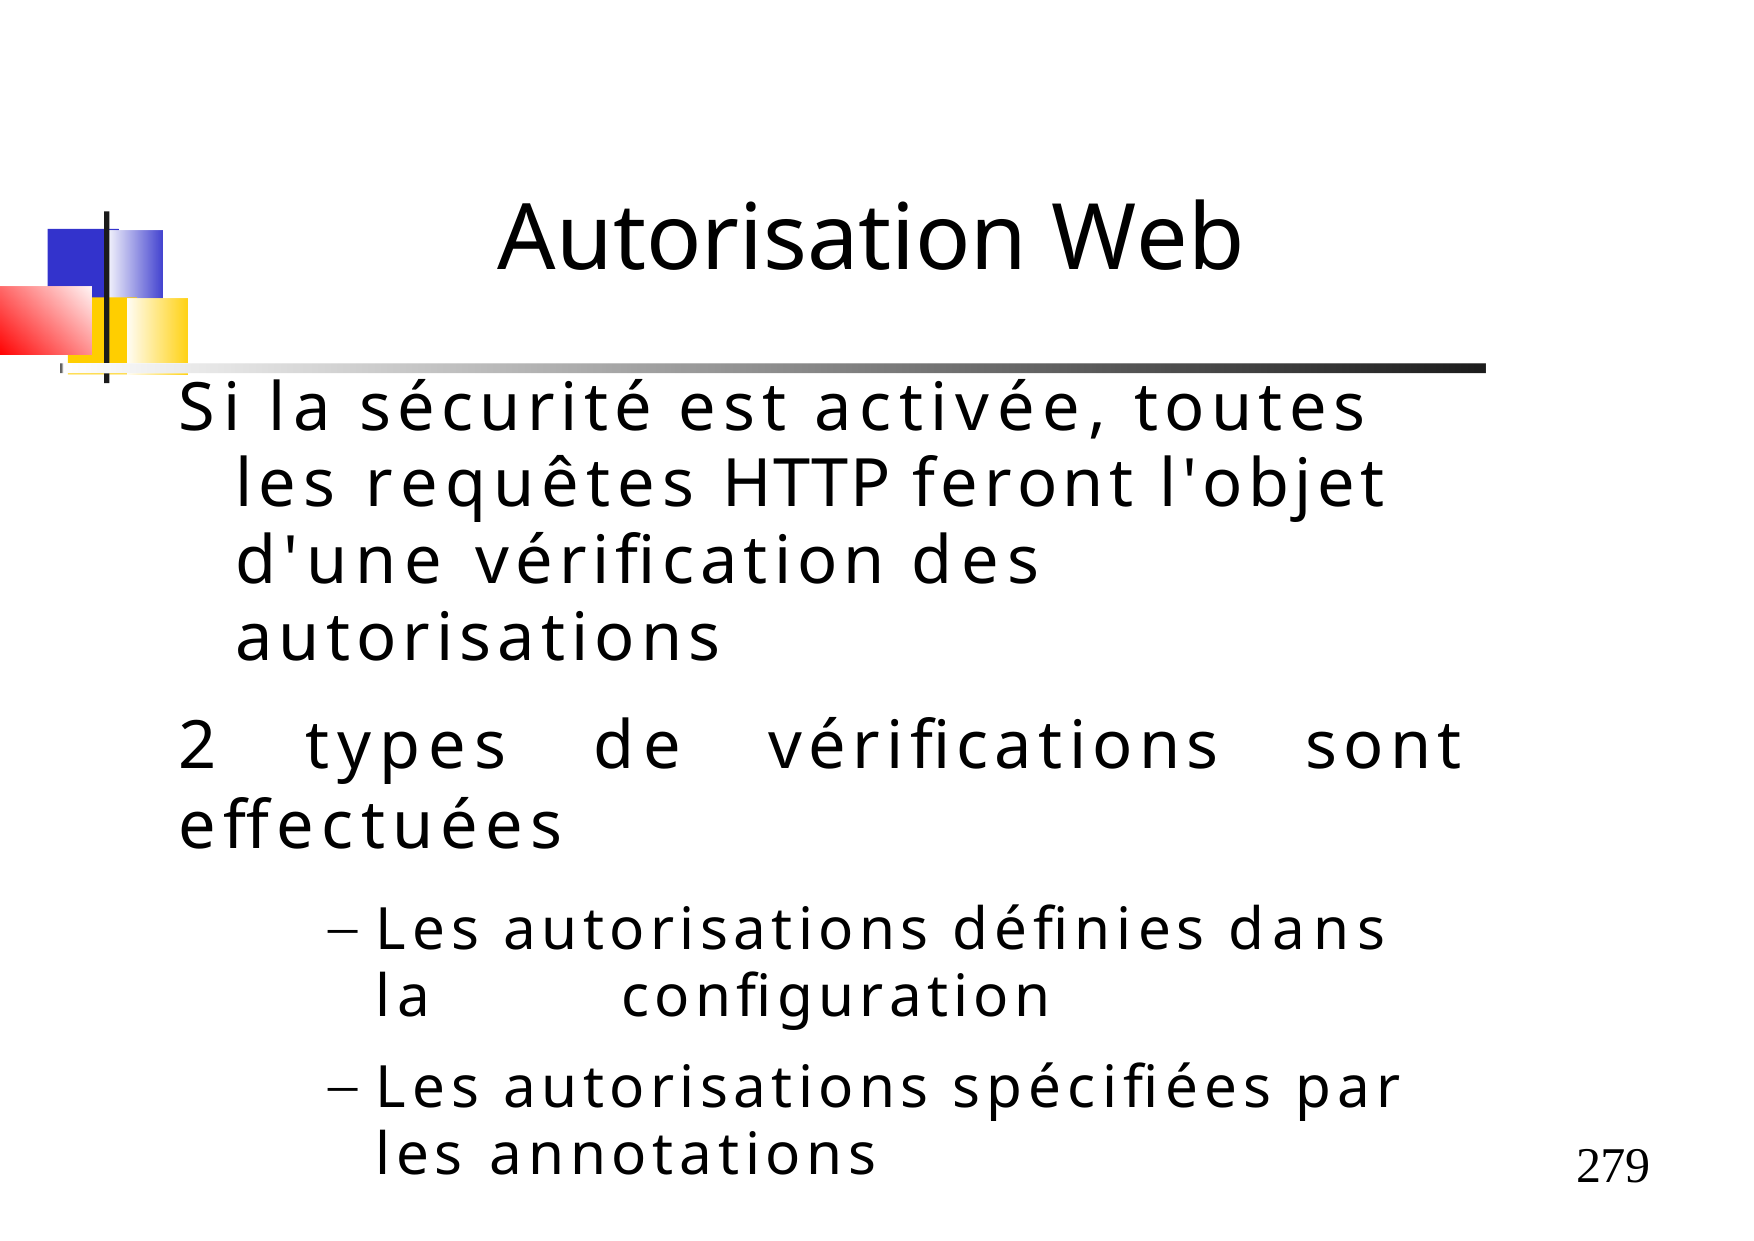

# Autorisation Web
Si la sécurité est activée, toutes les requêtes HTTP feront l'objet d'une vérification des autorisations
2 types de vérifications sont effectuées
Les autorisations définies dans la 	configuration
Les autorisations spécifiées par les annotations
279